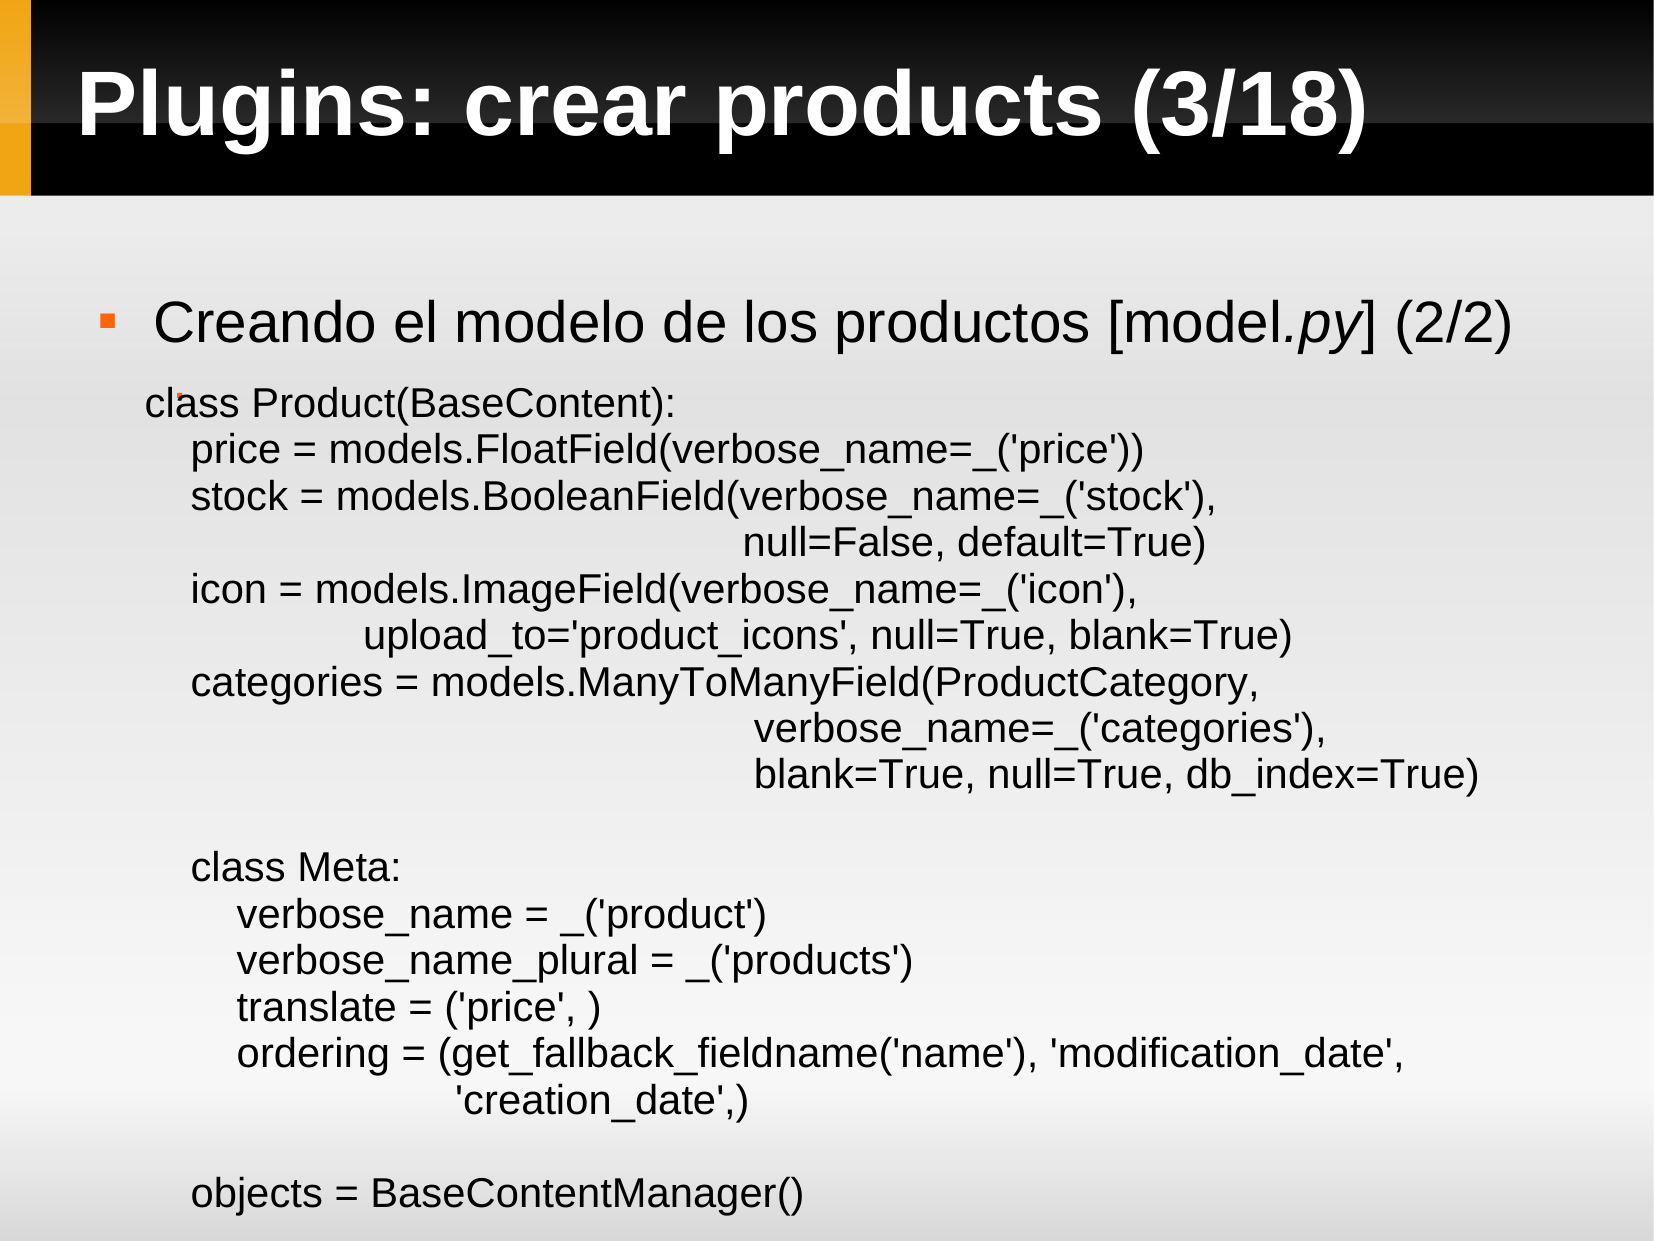

# Plugins: crear products (3/18)
Creando el modelo de los productos [model.py] (2/2)
class Product(BaseContent):
 price = models.FloatField(verbose_name=_('price'))
 stock = models.BooleanField(verbose_name=_('stock'),
 null=False, default=True)
 icon = models.ImageField(verbose_name=_('icon'),
 upload_to='product_icons', null=True, blank=True)
 categories = models.ManyToManyField(ProductCategory, verbose_name=_('categories'), blank=True, null=True, db_index=True)
 class Meta:
 verbose_name = _('product')
 verbose_name_plural = _('products')
 translate = ('price', )
 ordering = (get_fallback_fieldname('name'), 'modification_date',
 'creation_date',)
 objects = BaseContentManager()